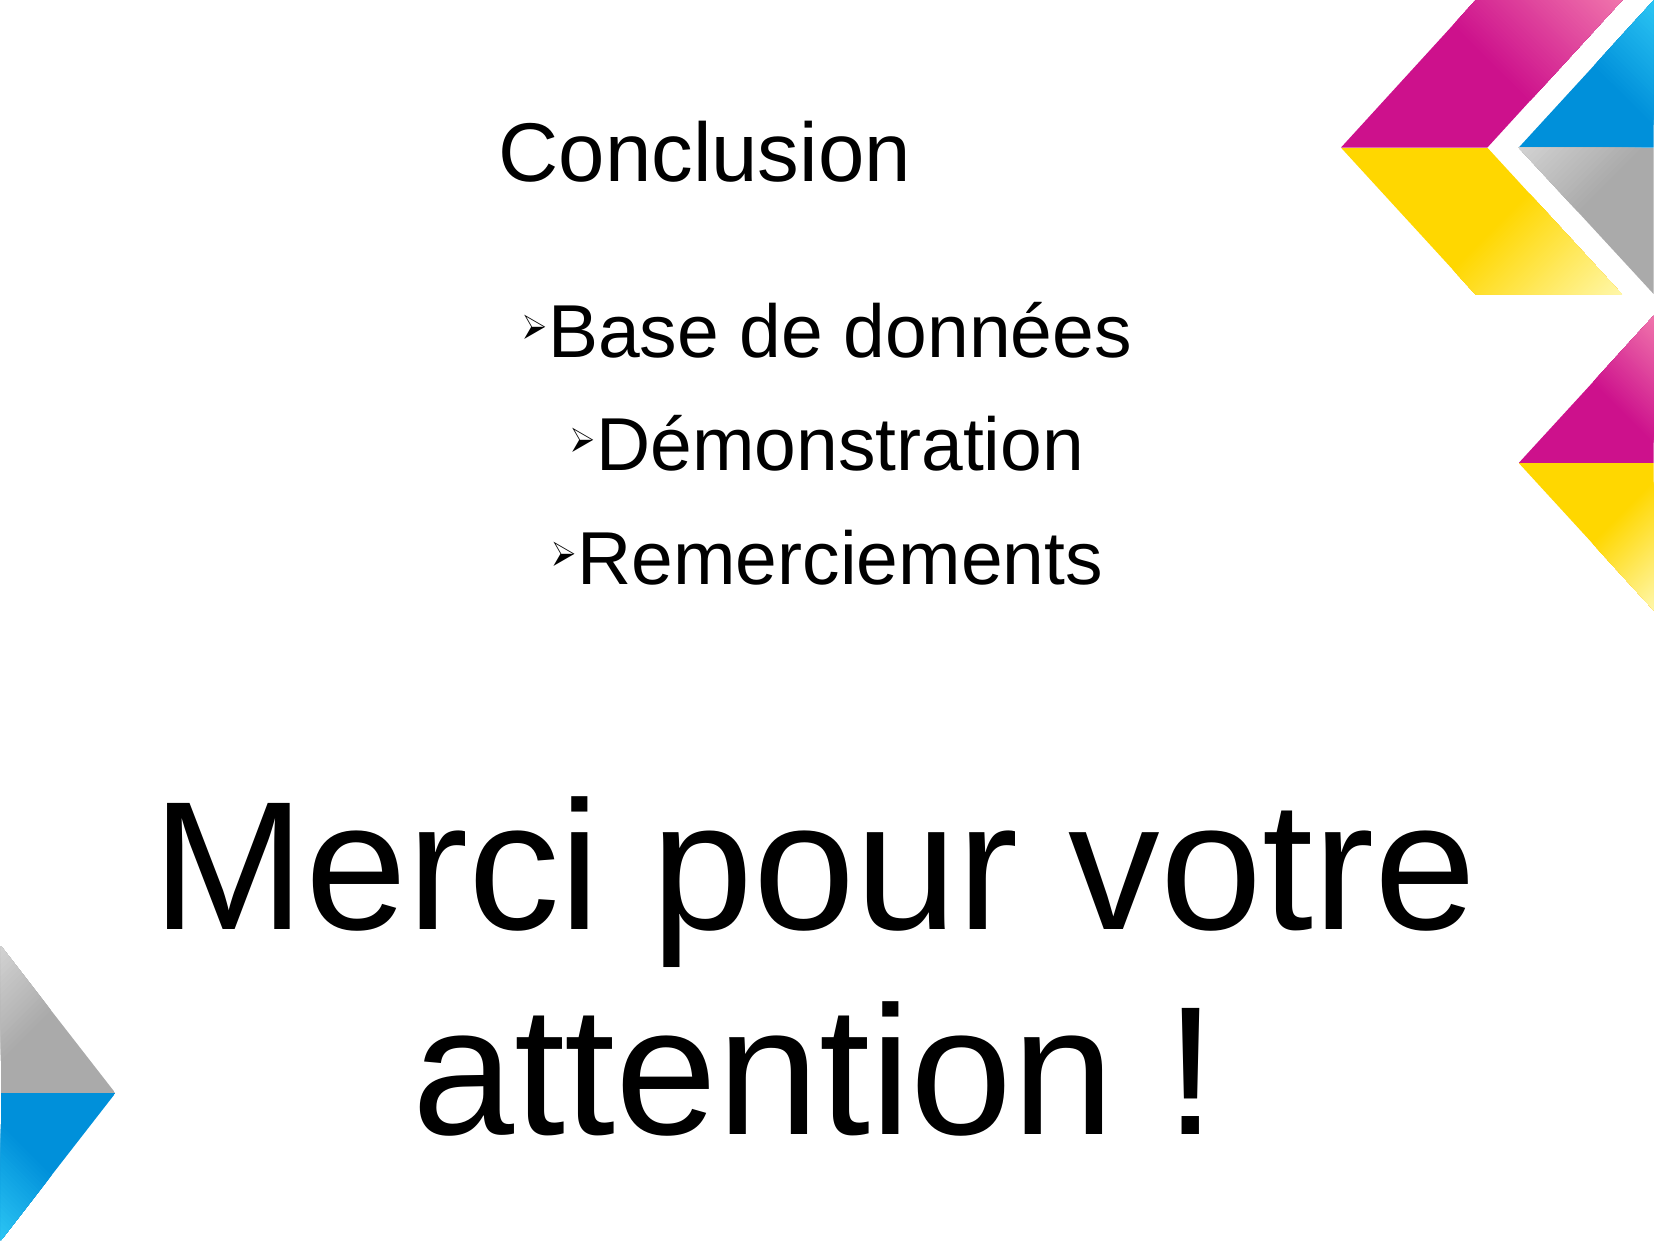

# Conclusion
Base de données
Démonstration
Remerciements
Merci pour votre attention !